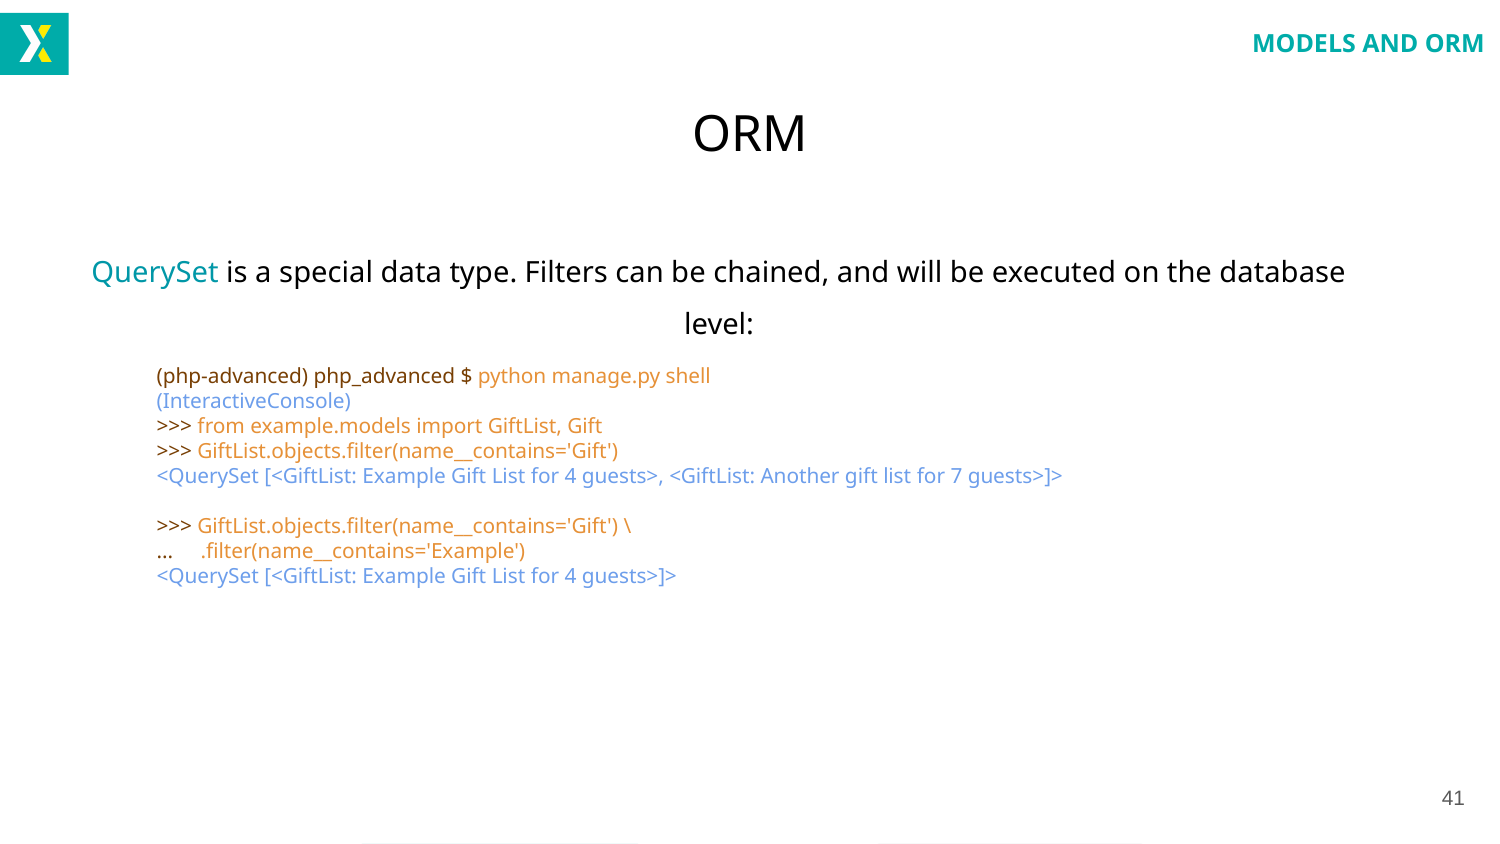

ORM
QuerySet is a special data type. Filters can be chained, and will be executed on the database level:
(php-advanced) php_advanced $ python manage.py shell
(InteractiveConsole)
>>> from example.models import GiftList, Gift
>>> GiftList.objects.filter(name__contains='Gift')
<QuerySet [<GiftList: Example Gift List for 4 guests>, <GiftList: Another gift list for 7 guests>]>
>>> GiftList.objects.filter(name__contains='Gift') \
... .filter(name__contains='Example')
<QuerySet [<GiftList: Example Gift List for 4 guests>]>